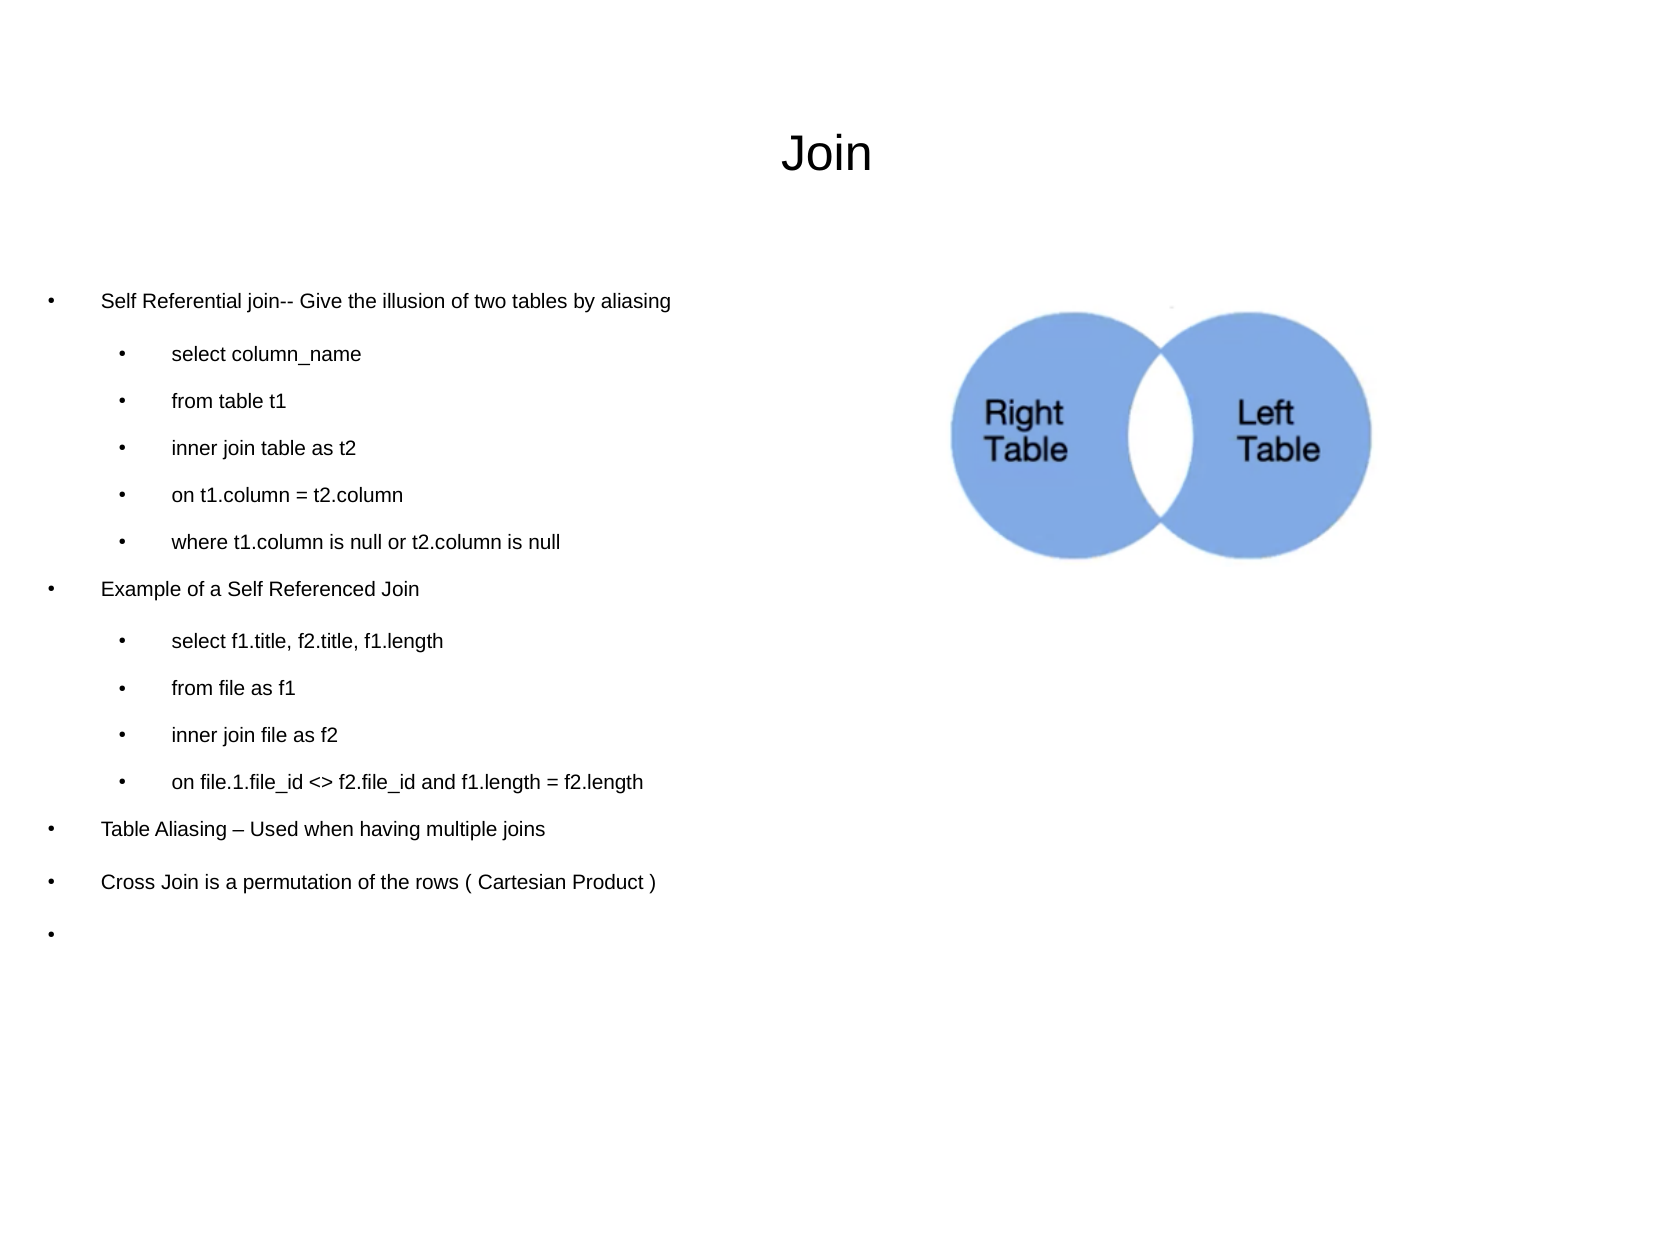

# Join
Self Referential join-- Give the illusion of two tables by aliasing
select column_name
from table t1
inner join table as t2
on t1.column = t2.column
where t1.column is null or t2.column is null
Example of a Self Referenced Join
select f1.title, f2.title, f1.length
from file as f1
inner join file as f2
on file.1.file_id <> f2.file_id and f1.length = f2.length
Table Aliasing – Used when having multiple joins
Cross Join is a permutation of the rows ( Cartesian Product )